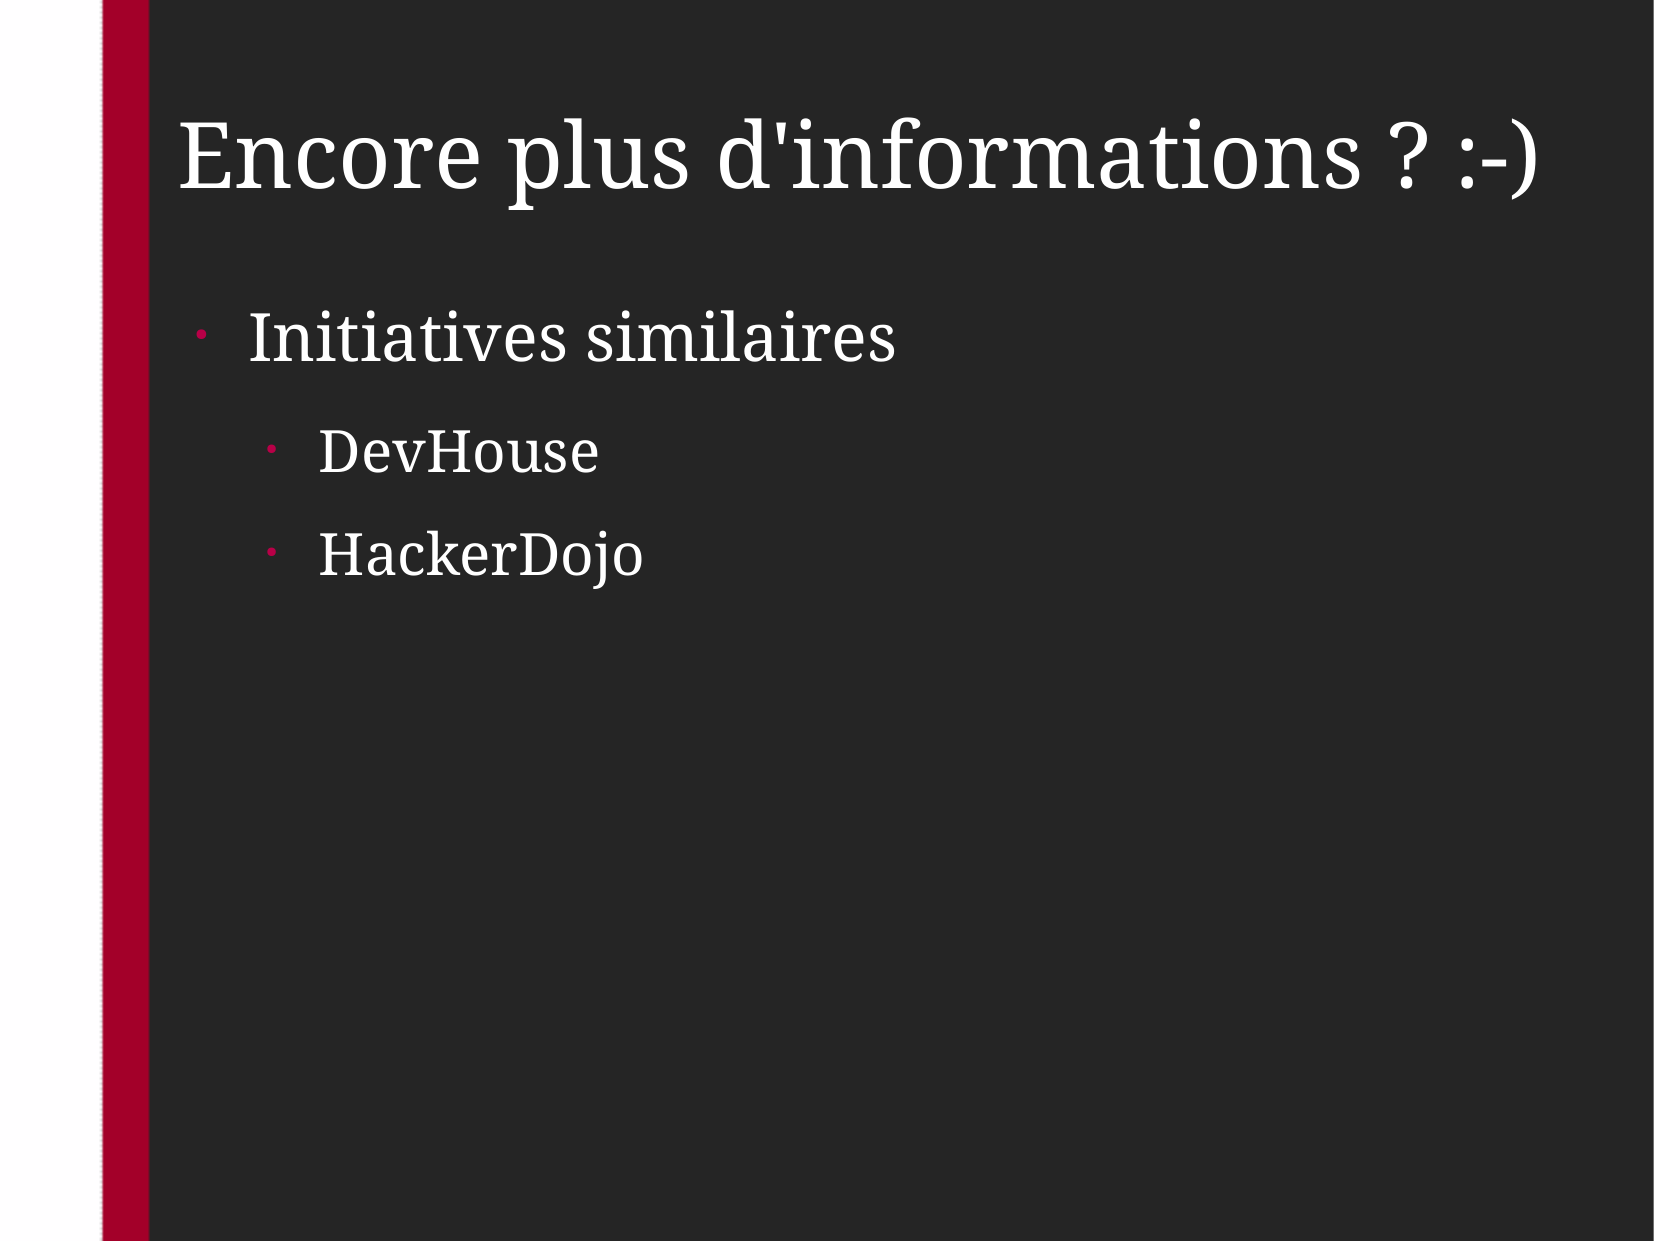

# Encore plus d'informations ? :-)
Initiatives similaires
DevHouse
HackerDojo